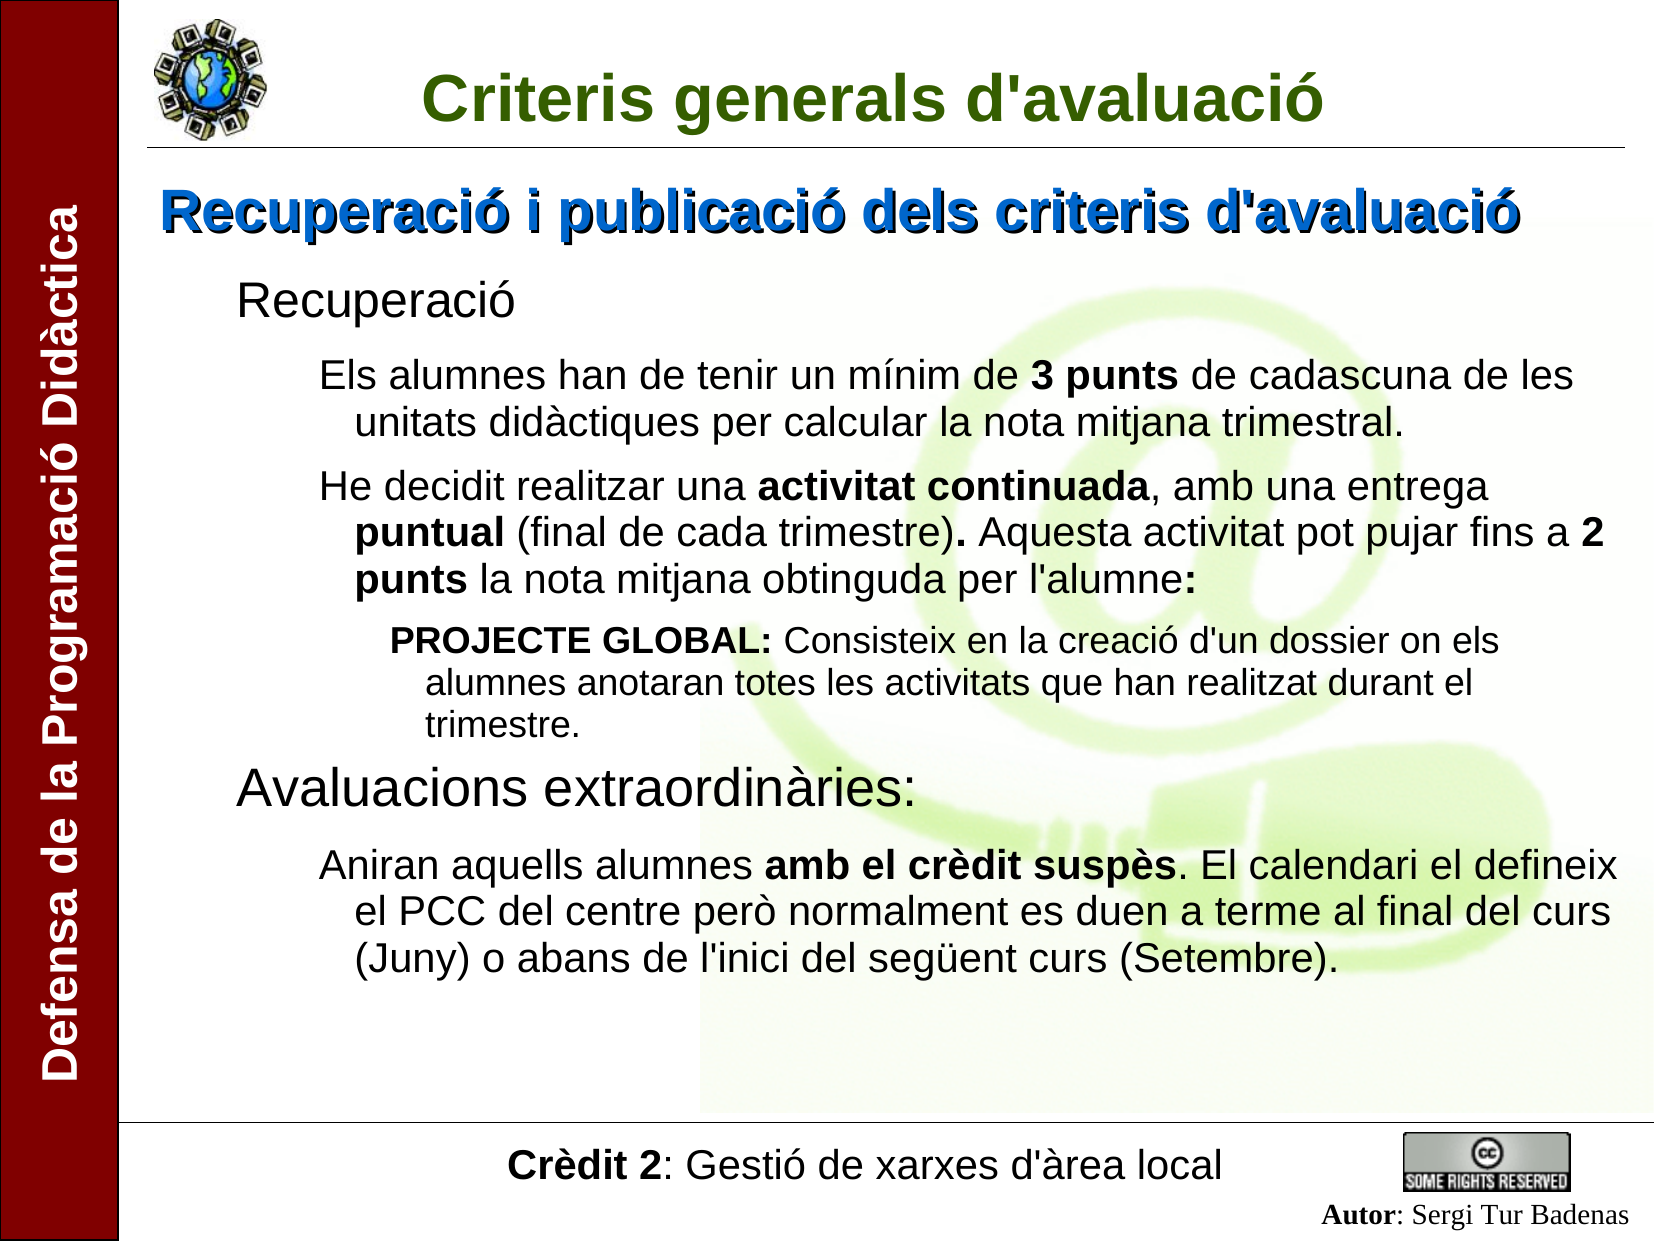

# Criteris generals d'avaluació
Recuperació i publicació dels criteris d'avaluació
Recuperació
Els alumnes han de tenir un mínim de 3 punts de cadascuna de les unitats didàctiques per calcular la nota mitjana trimestral.
He decidit realitzar una activitat continuada, amb una entrega puntual (final de cada trimestre). Aquesta activitat pot pujar fins a 2 punts la nota mitjana obtinguda per l'alumne:
PROJECTE GLOBAL: Consisteix en la creació d'un dossier on els alumnes anotaran totes les activitats que han realitzat durant el trimestre.
Avaluacions extraordinàries:
Aniran aquells alumnes amb el crèdit suspès. El calendari el defineix el PCC del centre però normalment es duen a terme al final del curs (Juny) o abans de l'inici del següent curs (Setembre).